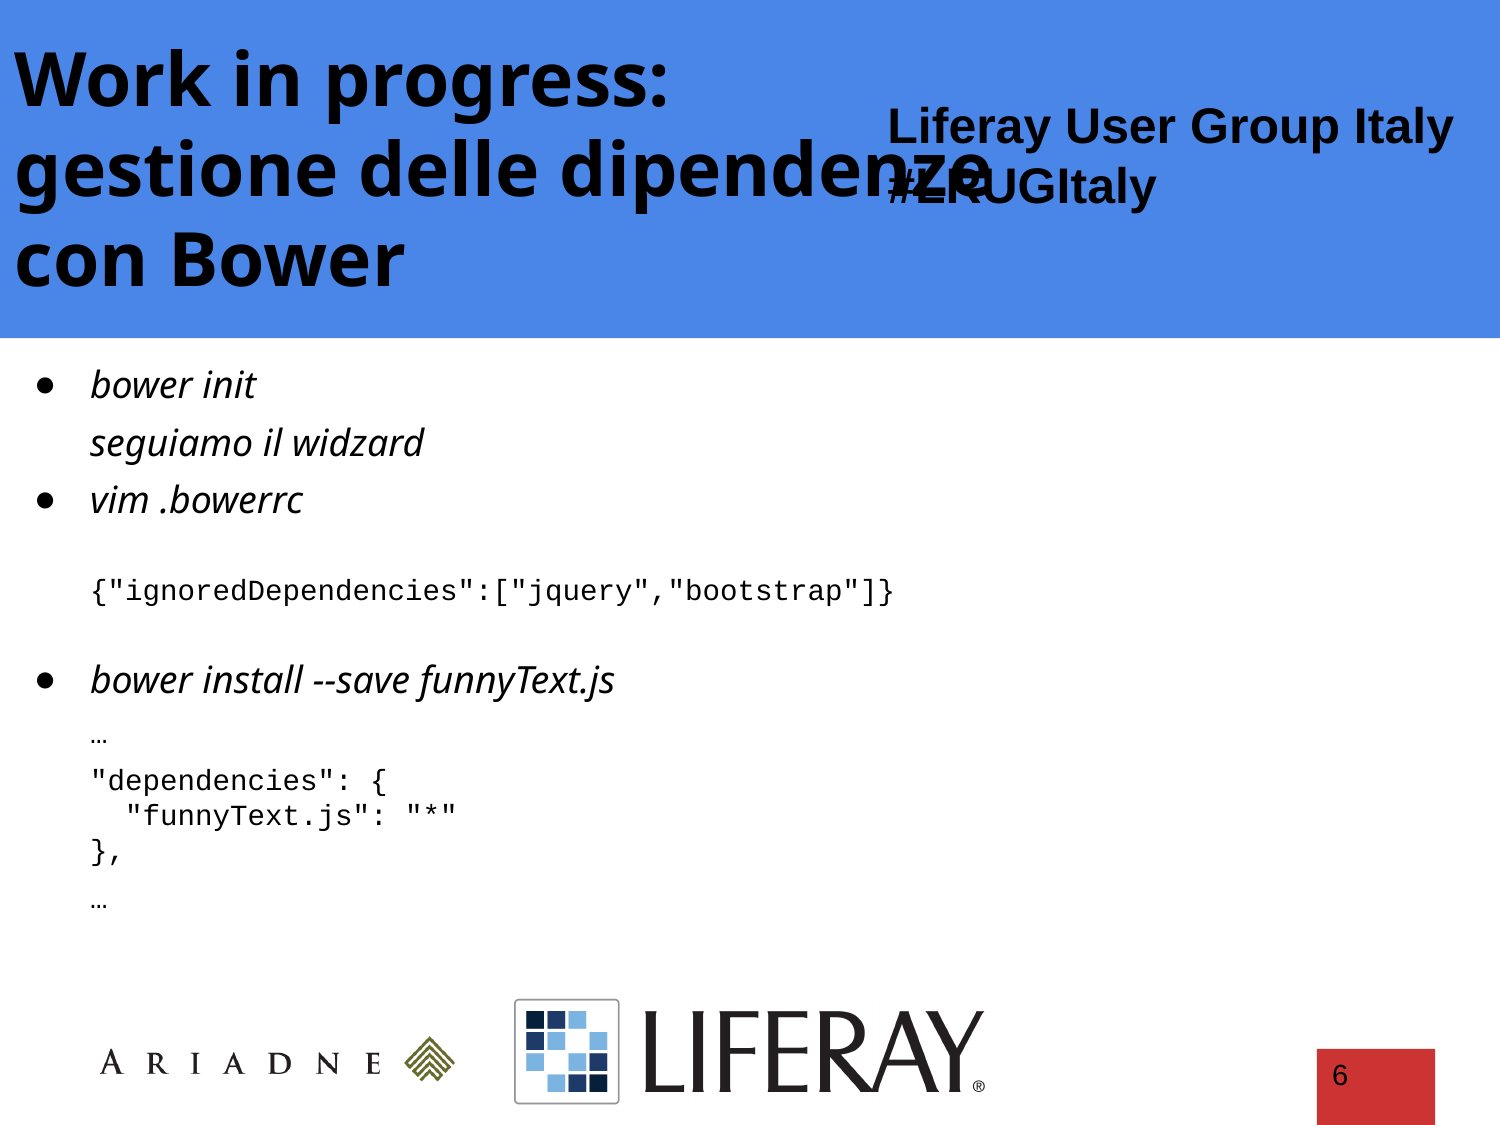

# Work in progress: gestione delle dipendenze con Bower
Liferay User Group Italy
#LRUGItaly
bower init
seguiamo il widzard
vim .bowerrc
{"ignoredDependencies":["jquery","bootstrap"]}
bower install --save funnyText.js
…
"dependencies": {
 "funnyText.js": "*"
},
…